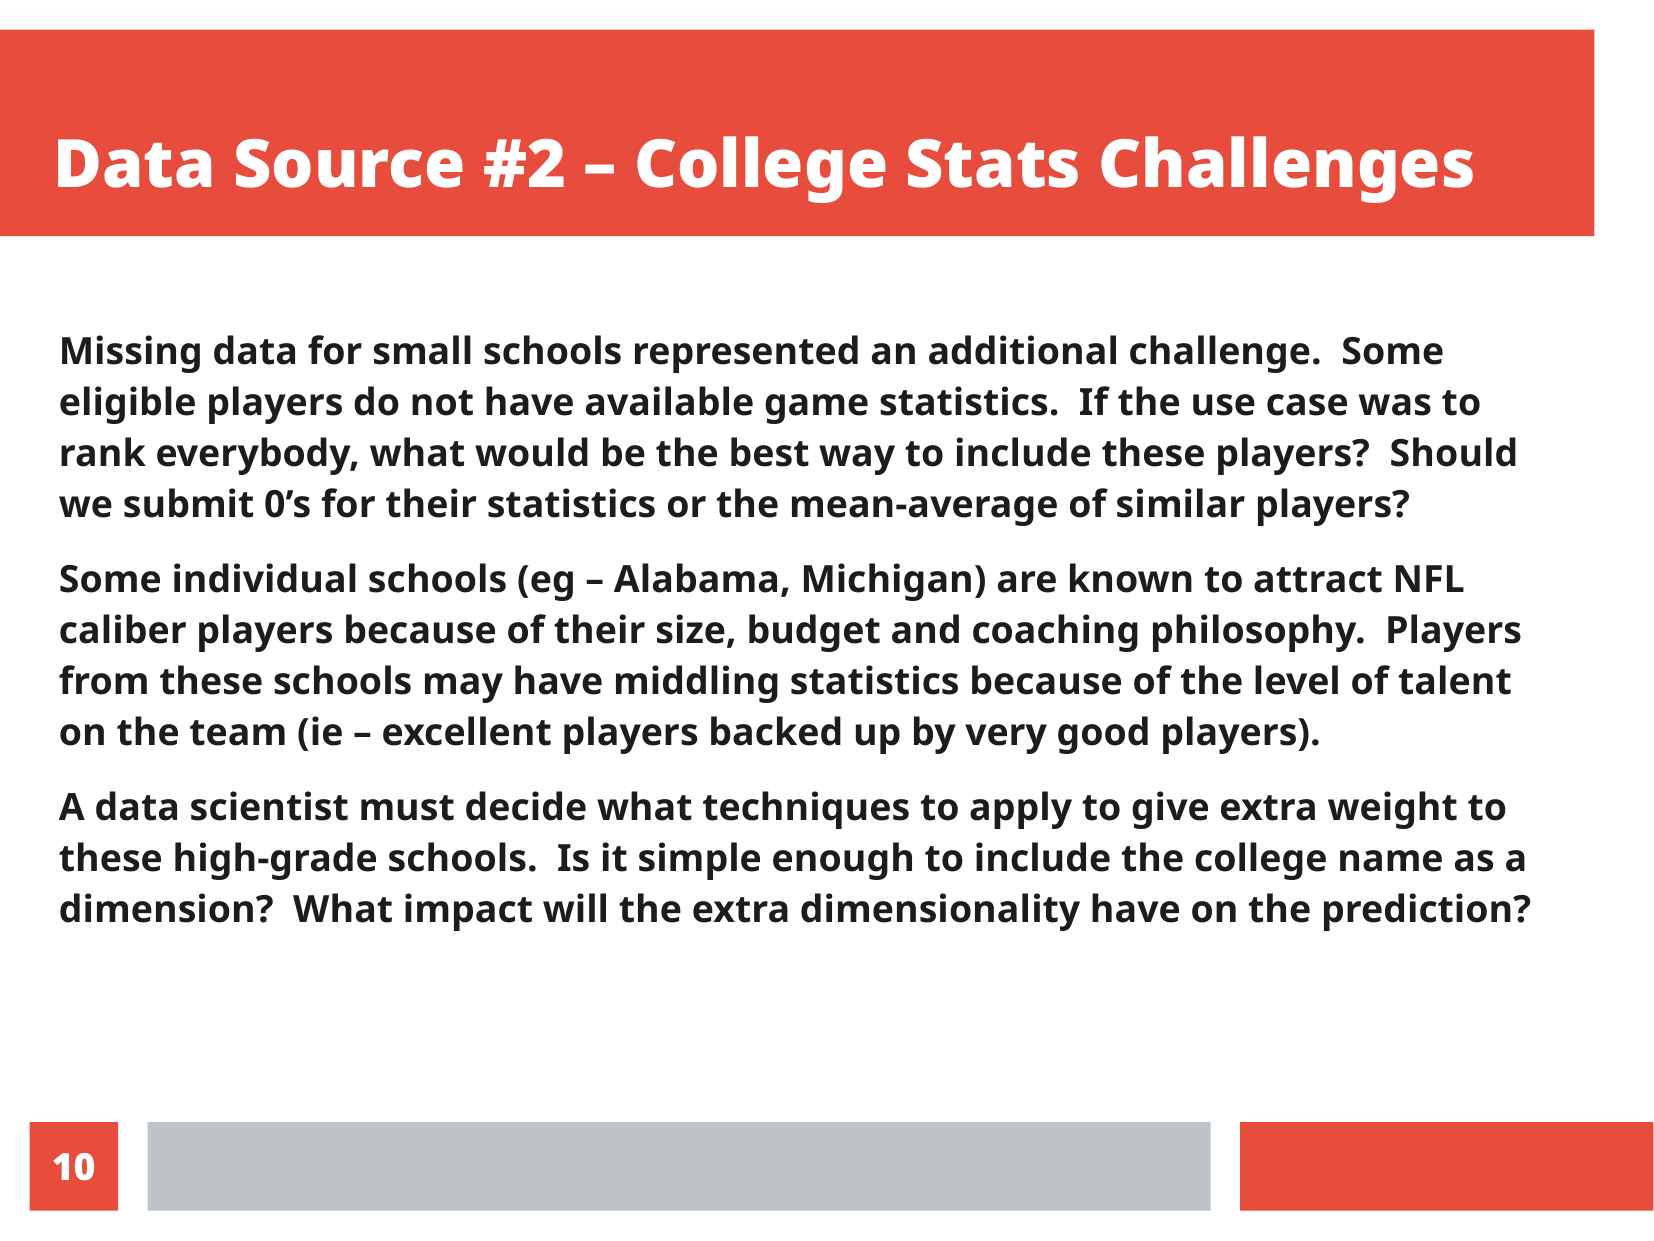

# Data Source #2 – College Stats Challenges
Missing data for small schools represented an additional challenge. Some eligible players do not have available game statistics. If the use case was to rank everybody, what would be the best way to include these players? Should we submit 0’s for their statistics or the mean-average of similar players?
Some individual schools (eg – Alabama, Michigan) are known to attract NFL caliber players because of their size, budget and coaching philosophy. Players from these schools may have middling statistics because of the level of talent on the team (ie – excellent players backed up by very good players).
A data scientist must decide what techniques to apply to give extra weight to these high-grade schools. Is it simple enough to include the college name as a dimension? What impact will the extra dimensionality have on the prediction?
10